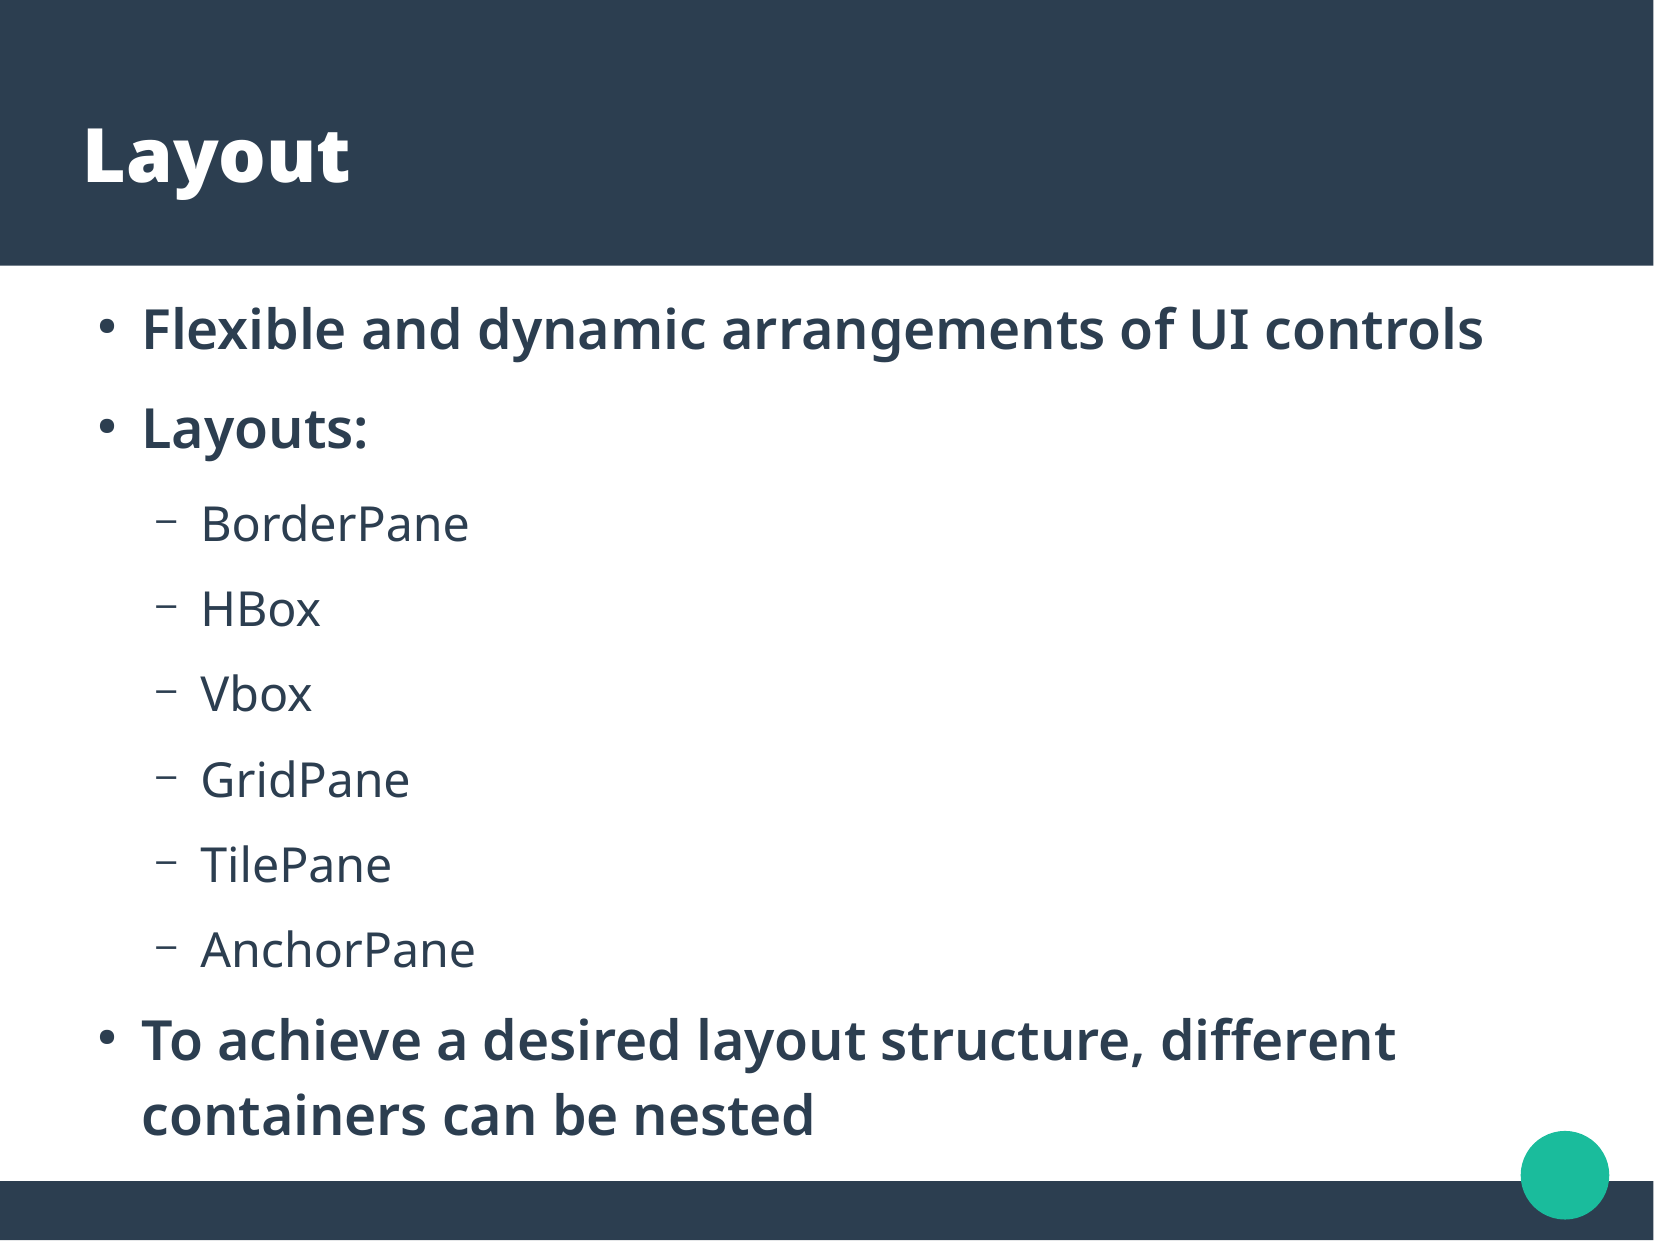

# Layout
Flexible and dynamic arrangements of UI controls
Layouts:
BorderPane
HBox
Vbox
GridPane
TilePane
AnchorPane
To achieve a desired layout structure, different containers can be nested